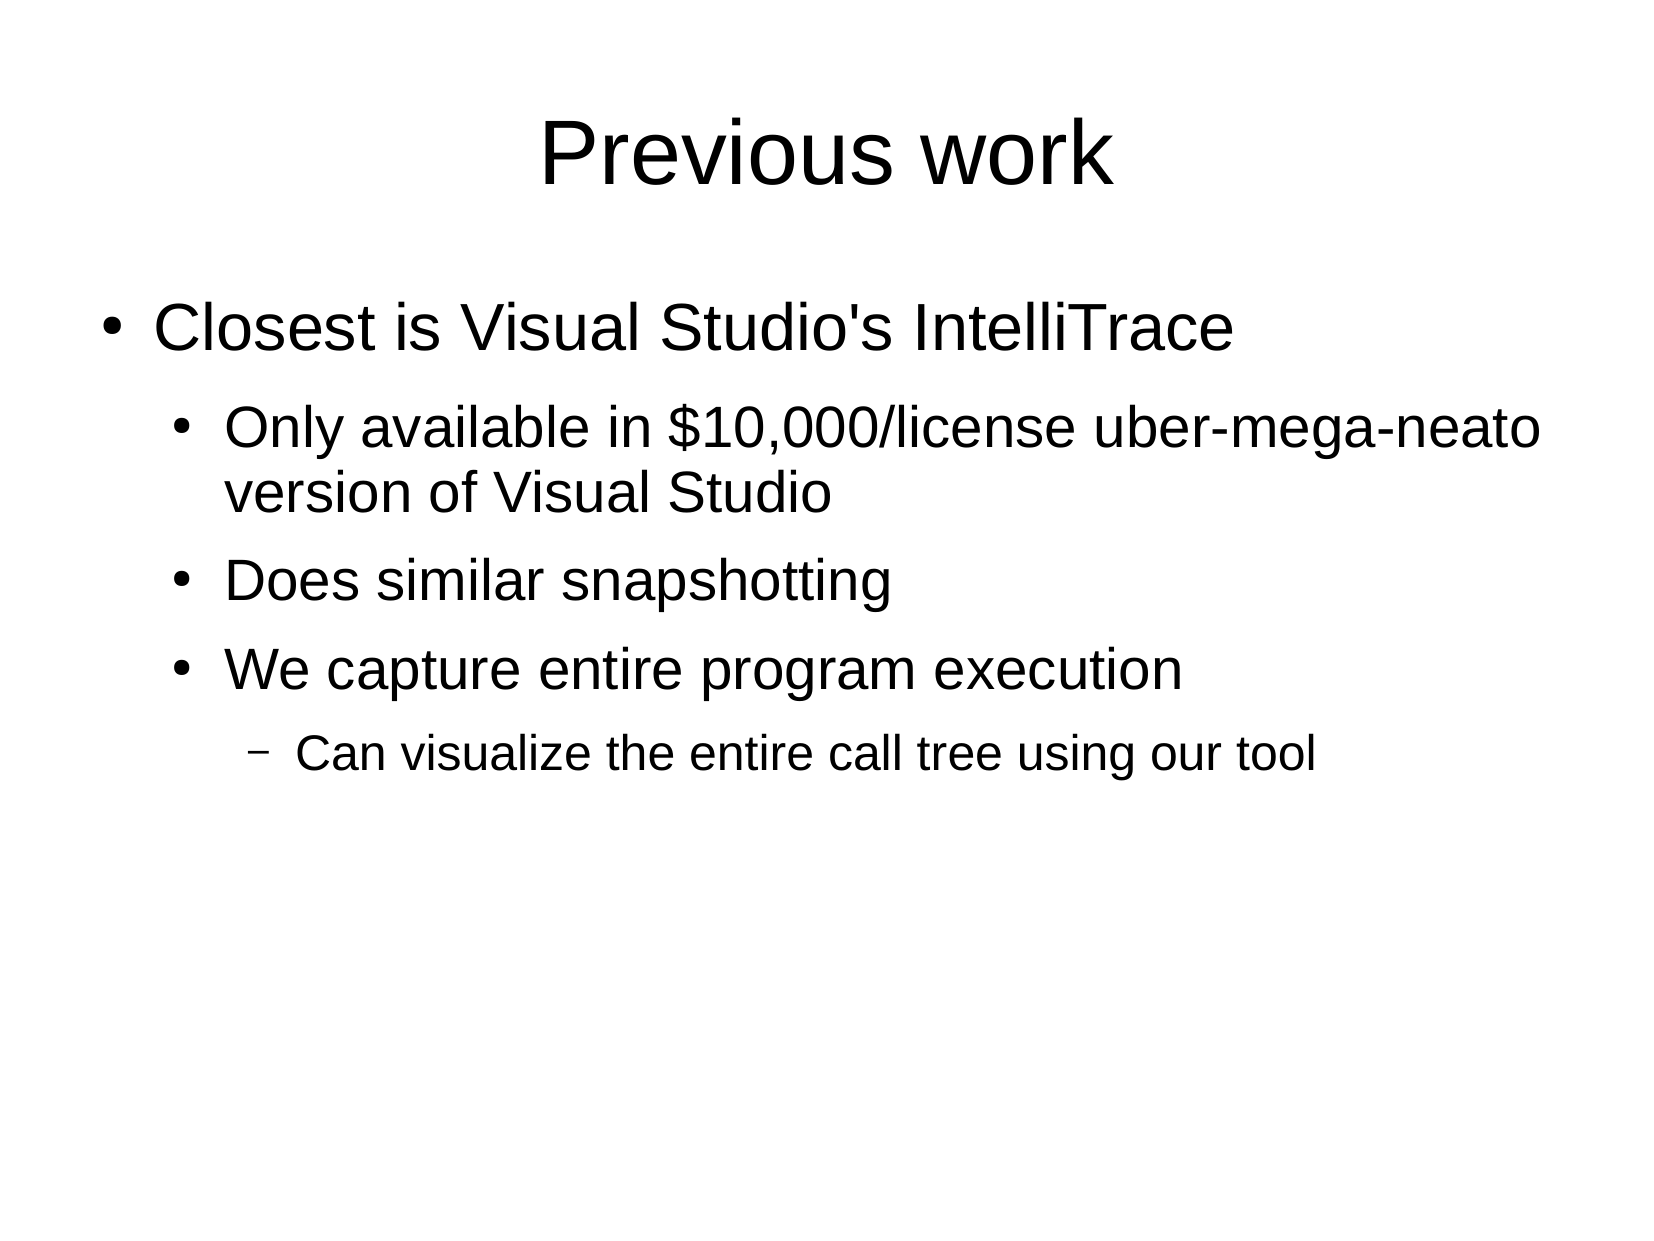

# Previous work
Closest is Visual Studio's IntelliTrace
Only available in $10,000/license uber-mega-neato version of Visual Studio
Does similar snapshotting
We capture entire program execution
Can visualize the entire call tree using our tool